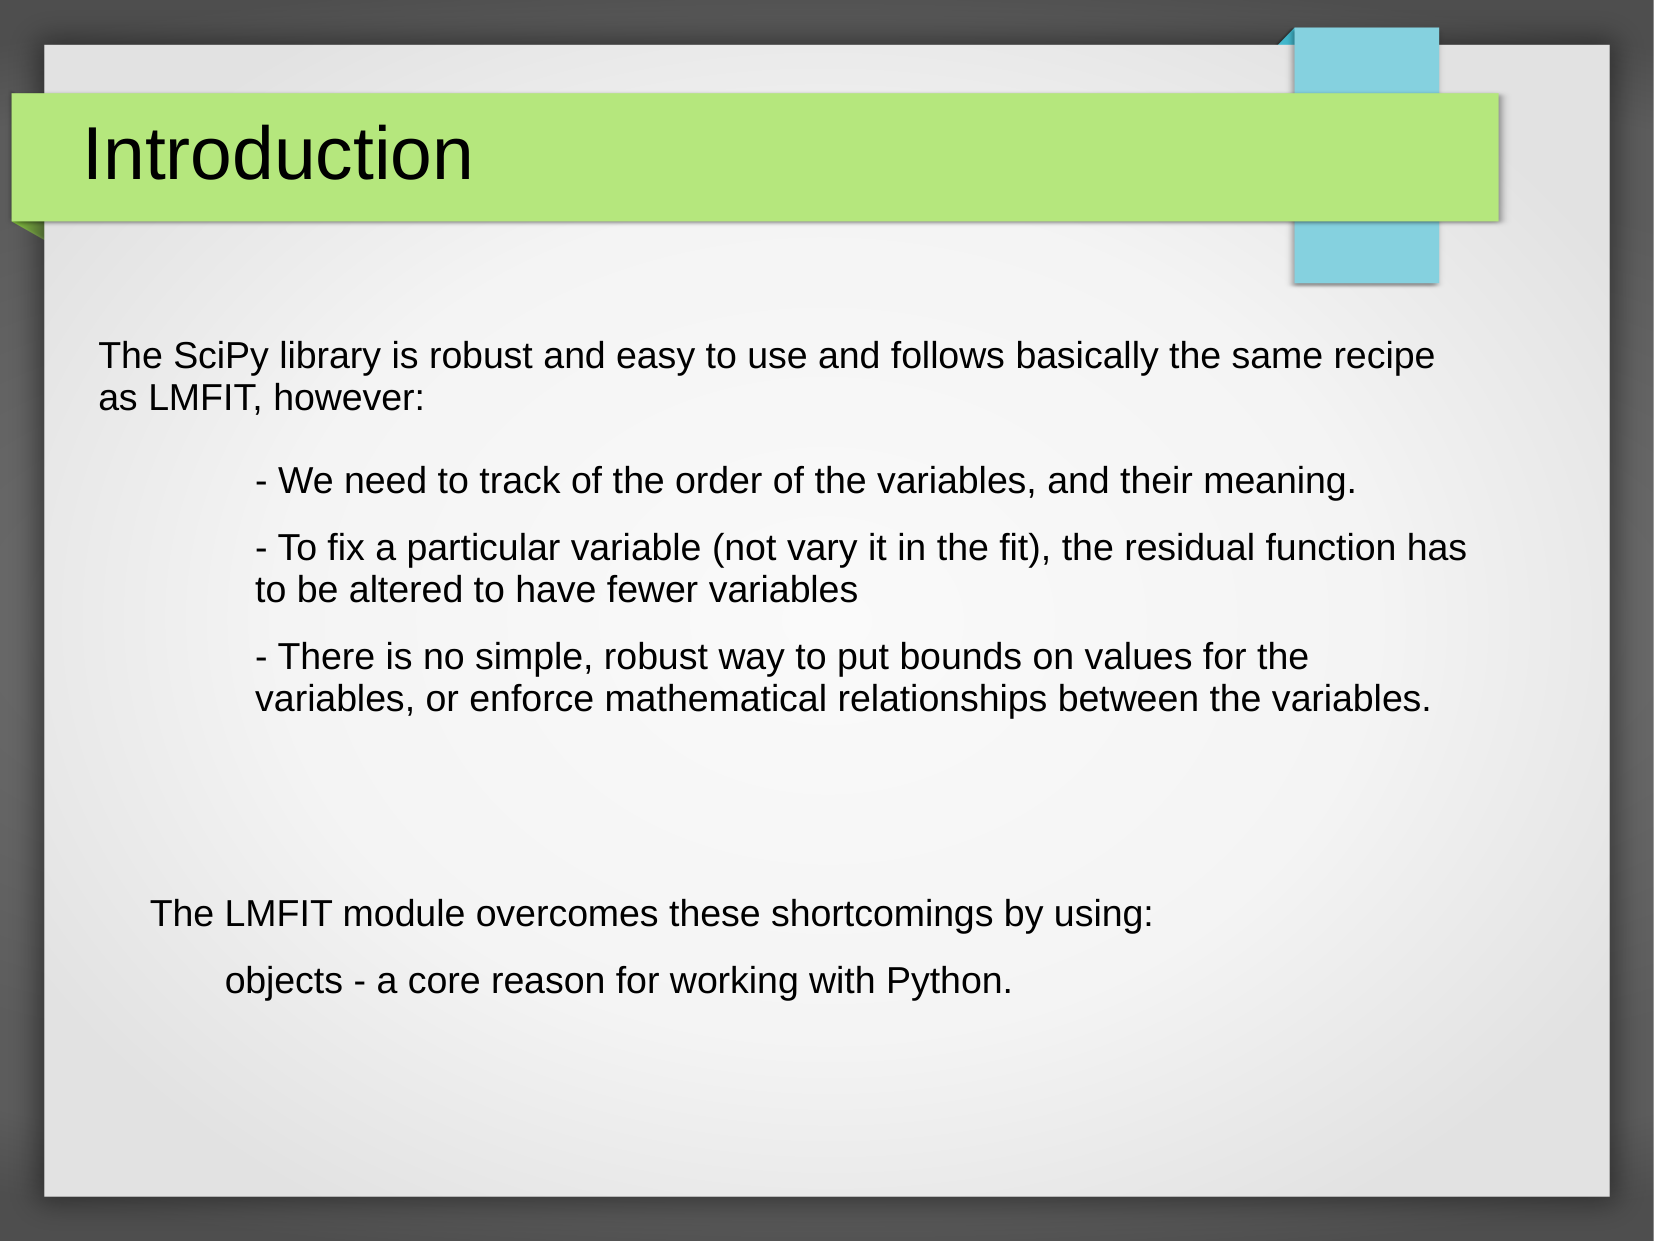

# Introduction
The SciPy library is robust and easy to use and follows basically the same recipe as LMFIT, however:
- We need to track of the order of the variables, and their meaning.
- To fix a particular variable (not vary it in the fit), the residual function has to be altered to have fewer variables
- There is no simple, robust way to put bounds on values for the variables, or enforce mathematical relationships between the variables.
The LMFIT module overcomes these shortcomings by using:
	objects - a core reason for working with Python.